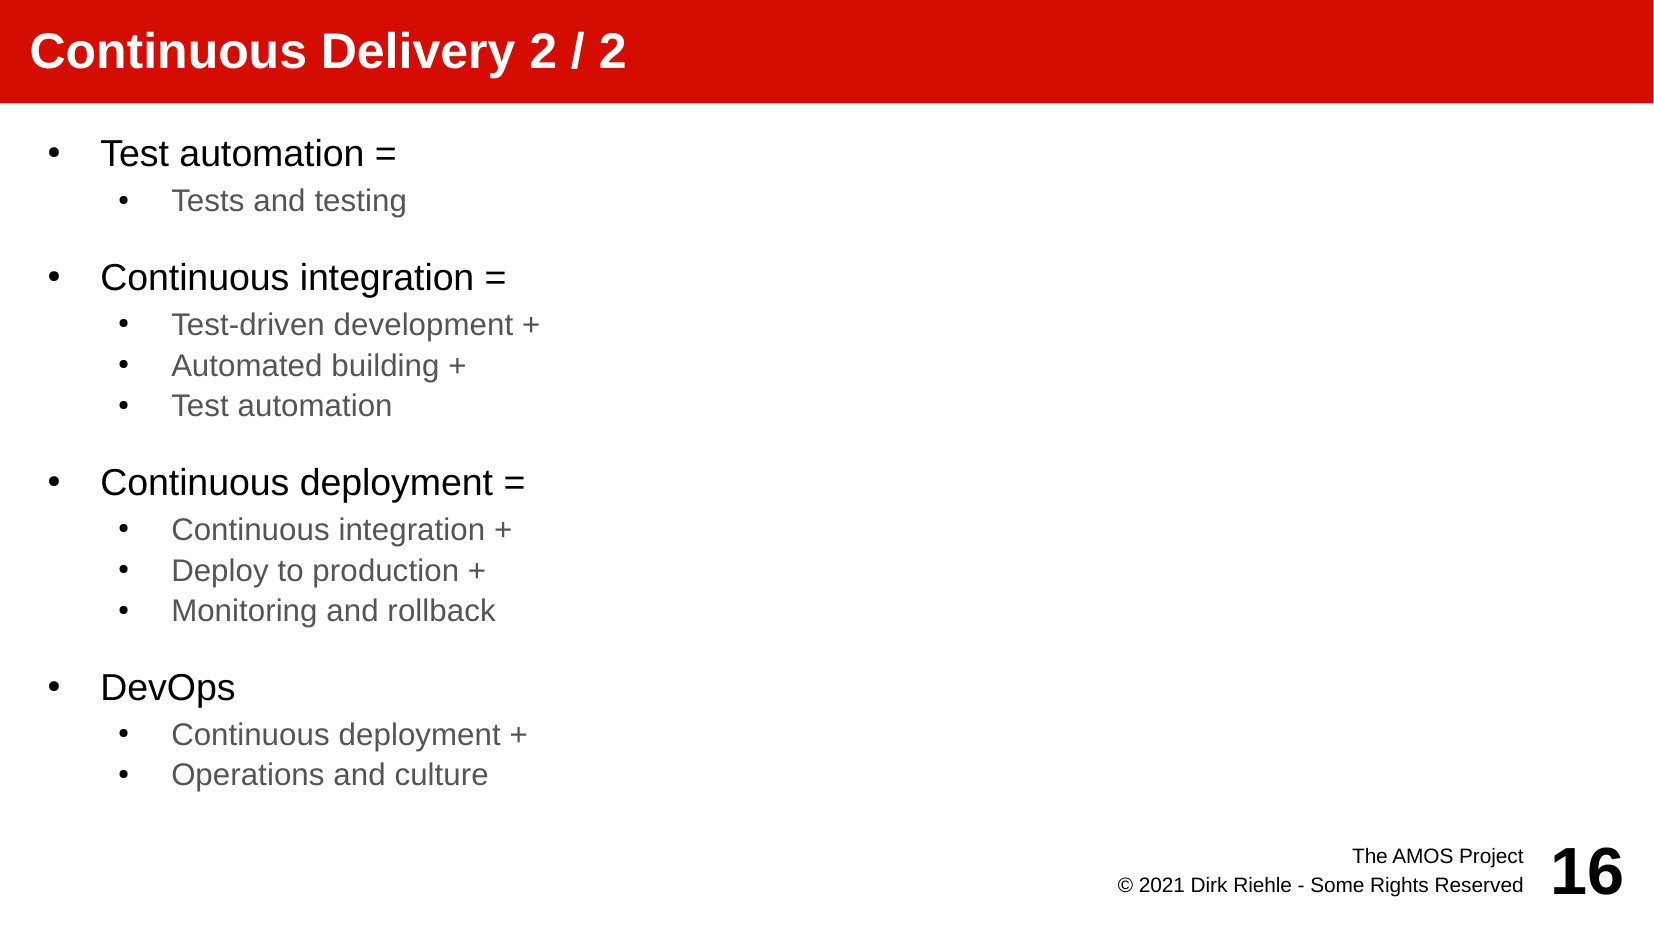

# Continuous Delivery 2 / 2
Test automation =
Tests and testing
Continuous integration =
Test-driven development +
Automated building +
Test automation
Continuous deployment =
Continuous integration +
Deploy to production +
Monitoring and rollback
DevOps
Continuous deployment +
Operations and culture
The AMOS Project
16
© 2021 Dirk Riehle - Some Rights Reserved